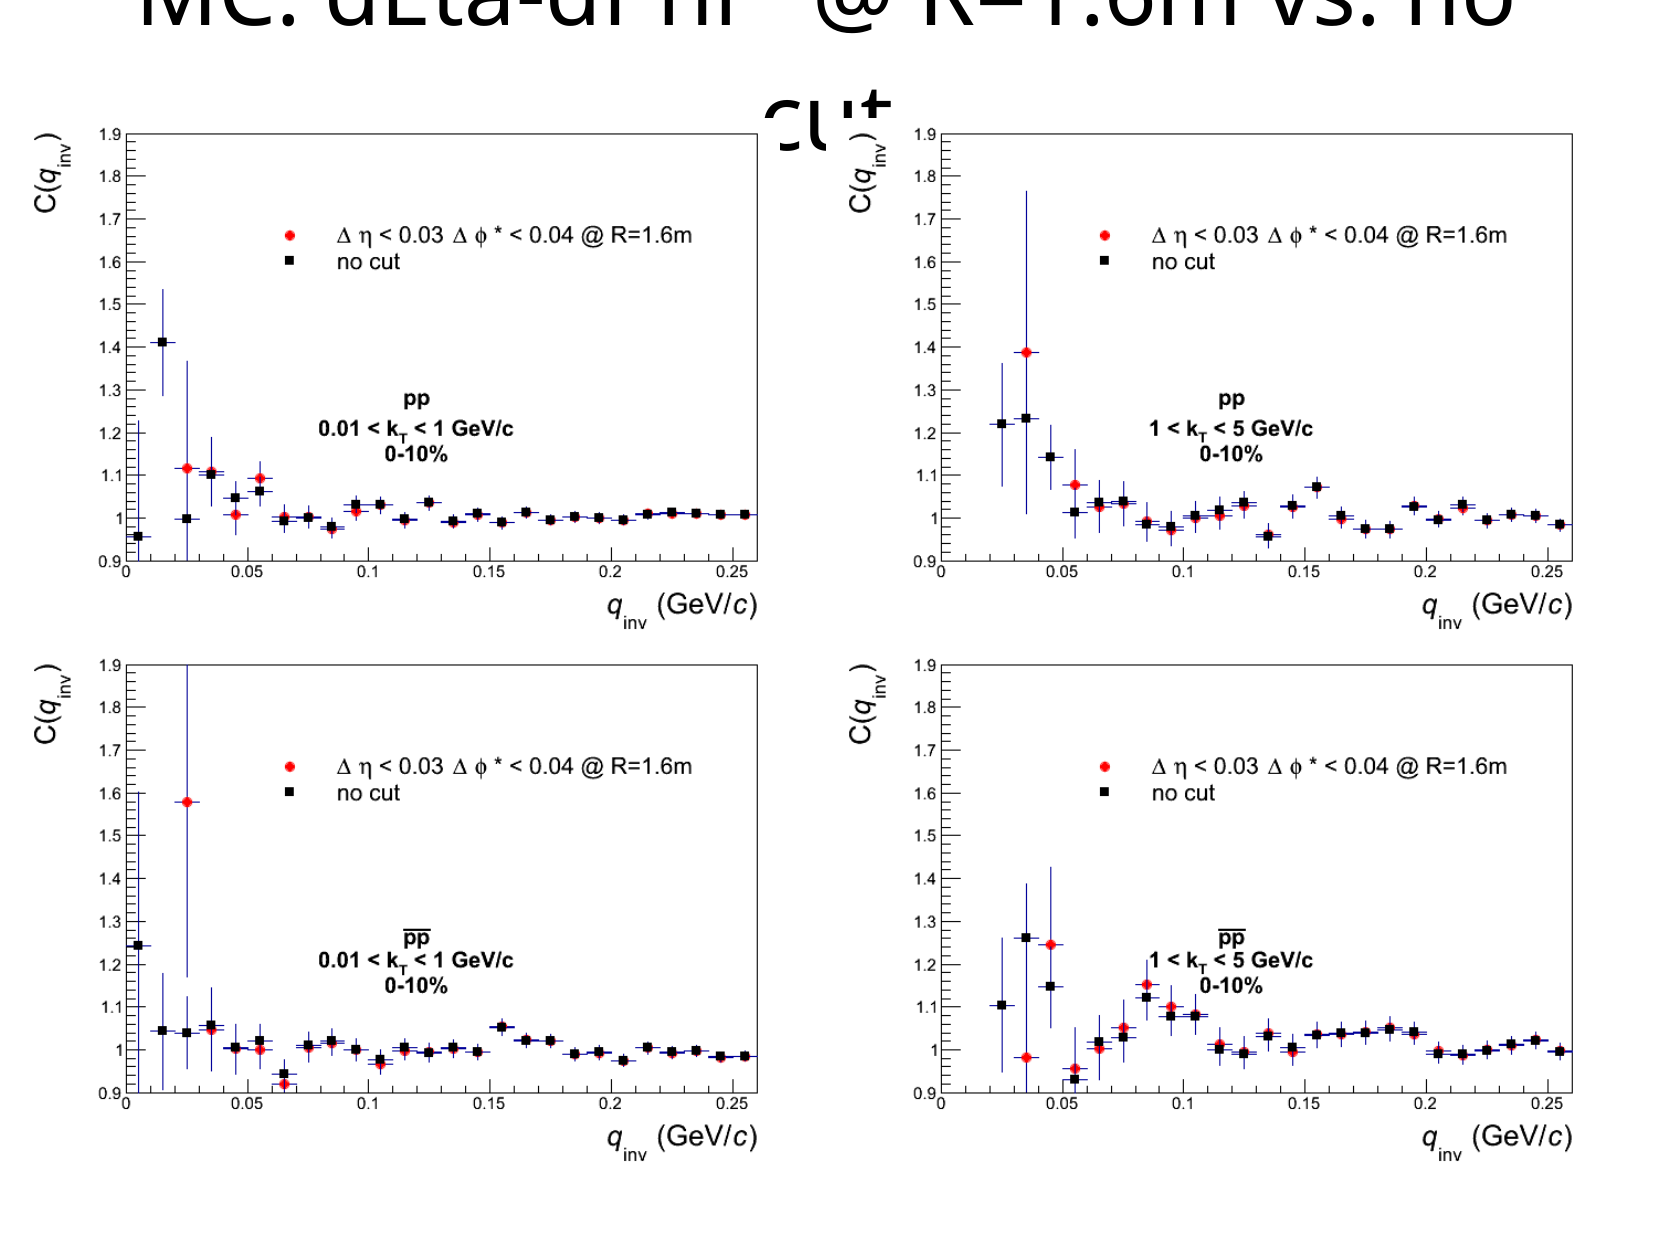

# MC: dEta-dPhi* @ R=1.6m vs. no cut